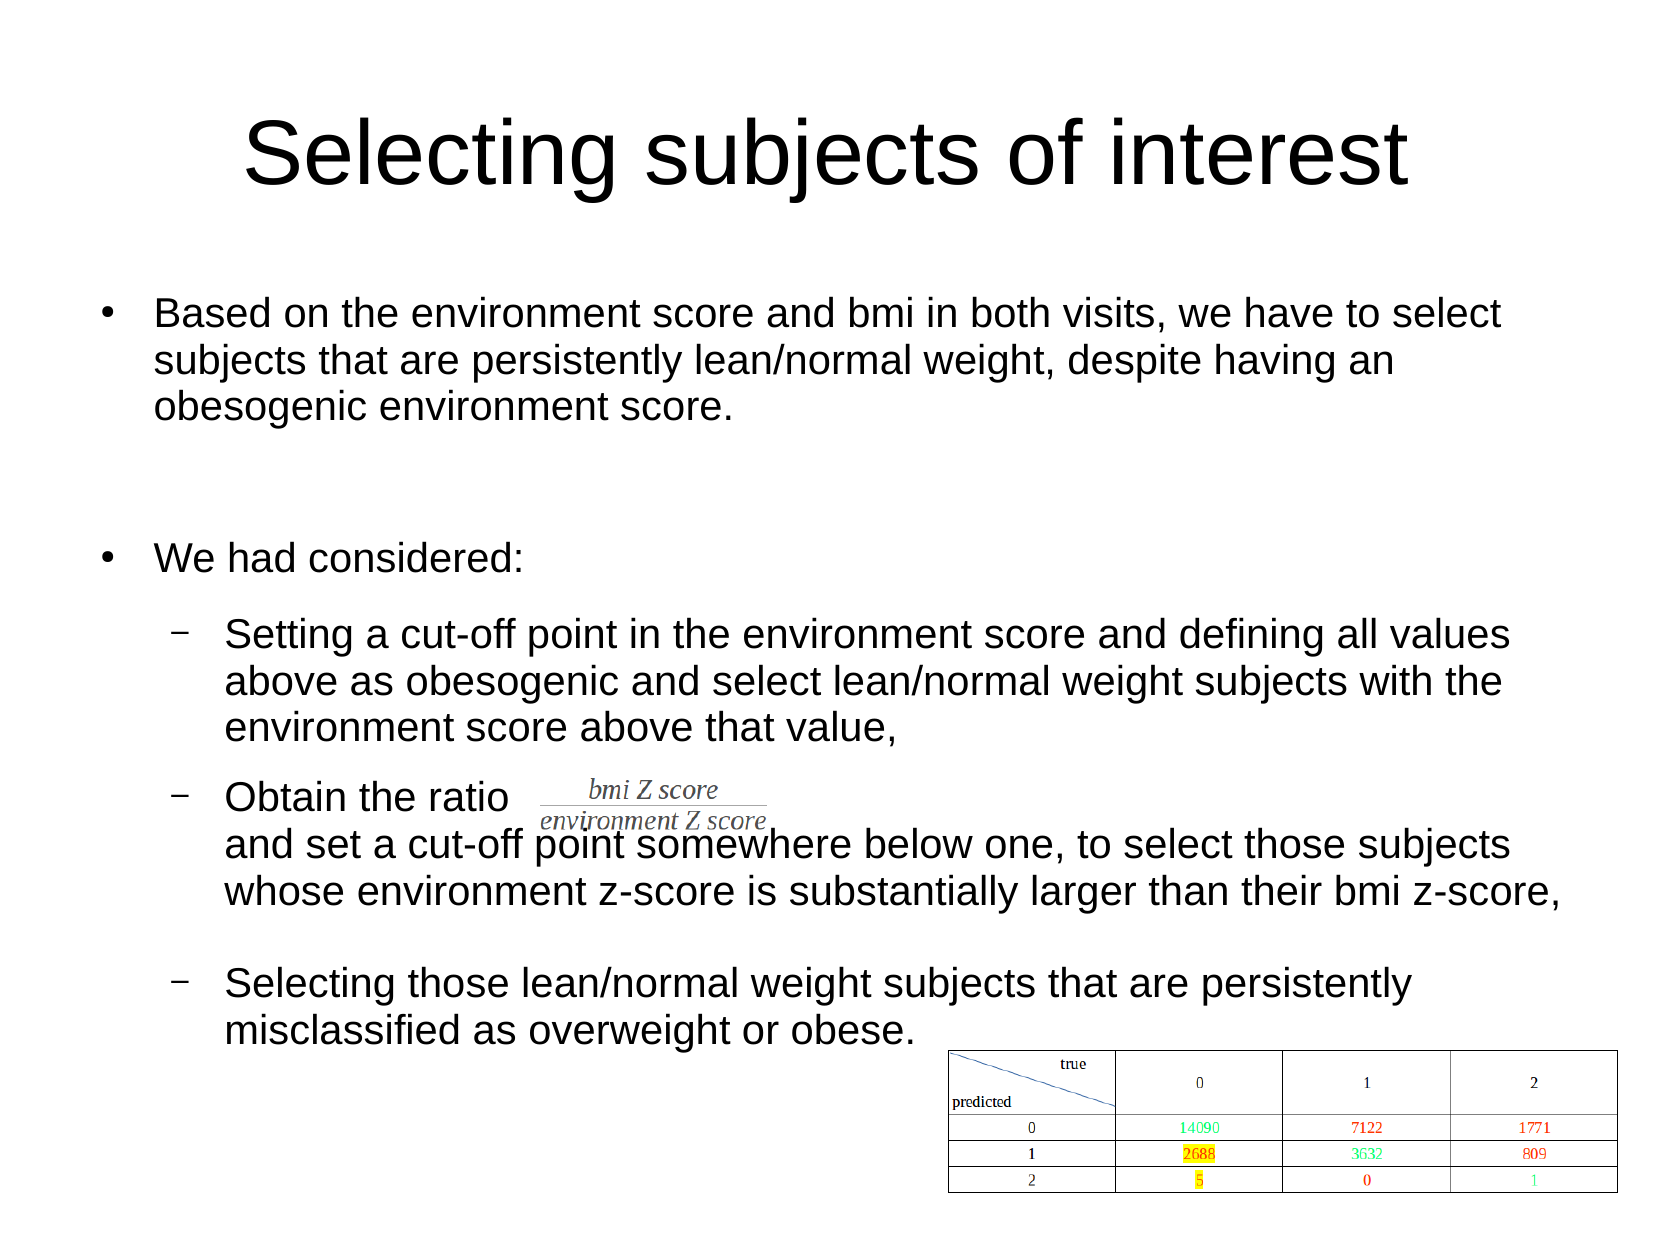

# Selecting subjects of interest
Based on the environment score and bmi in both visits, we have to select subjects that are persistently lean/normal weight, despite having an obesogenic environment score.
We had considered:
Setting a cut-off point in the environment score and defining all values above as obesogenic and select lean/normal weight subjects with the environment score above that value,
Obtain the ratio
and set a cut-off point somewhere below one, to select those subjects whose environment z-score is substantially larger than their bmi z-score,
Selecting those lean/normal weight subjects that are persistently misclassified as overweight or obese.